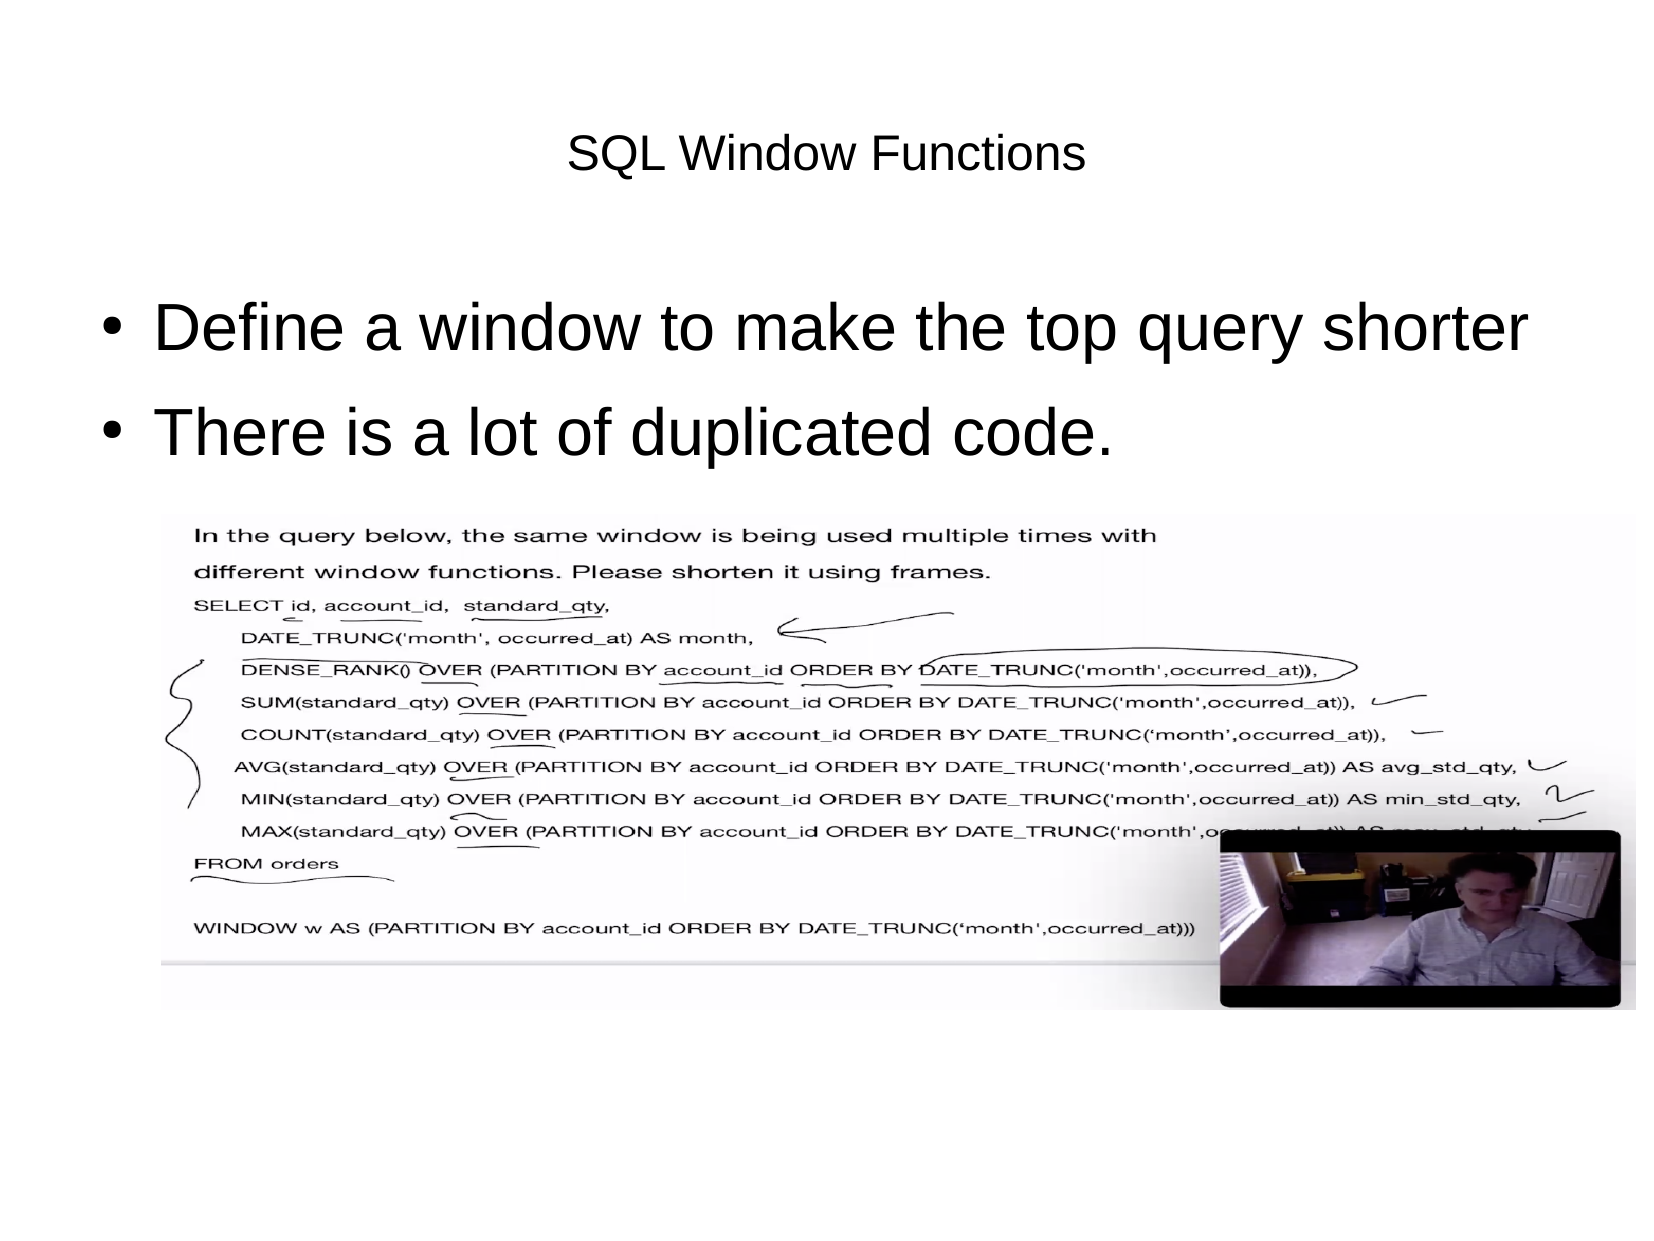

# SQL Window Functions
Define a window to make the top query shorter
There is a lot of duplicated code.